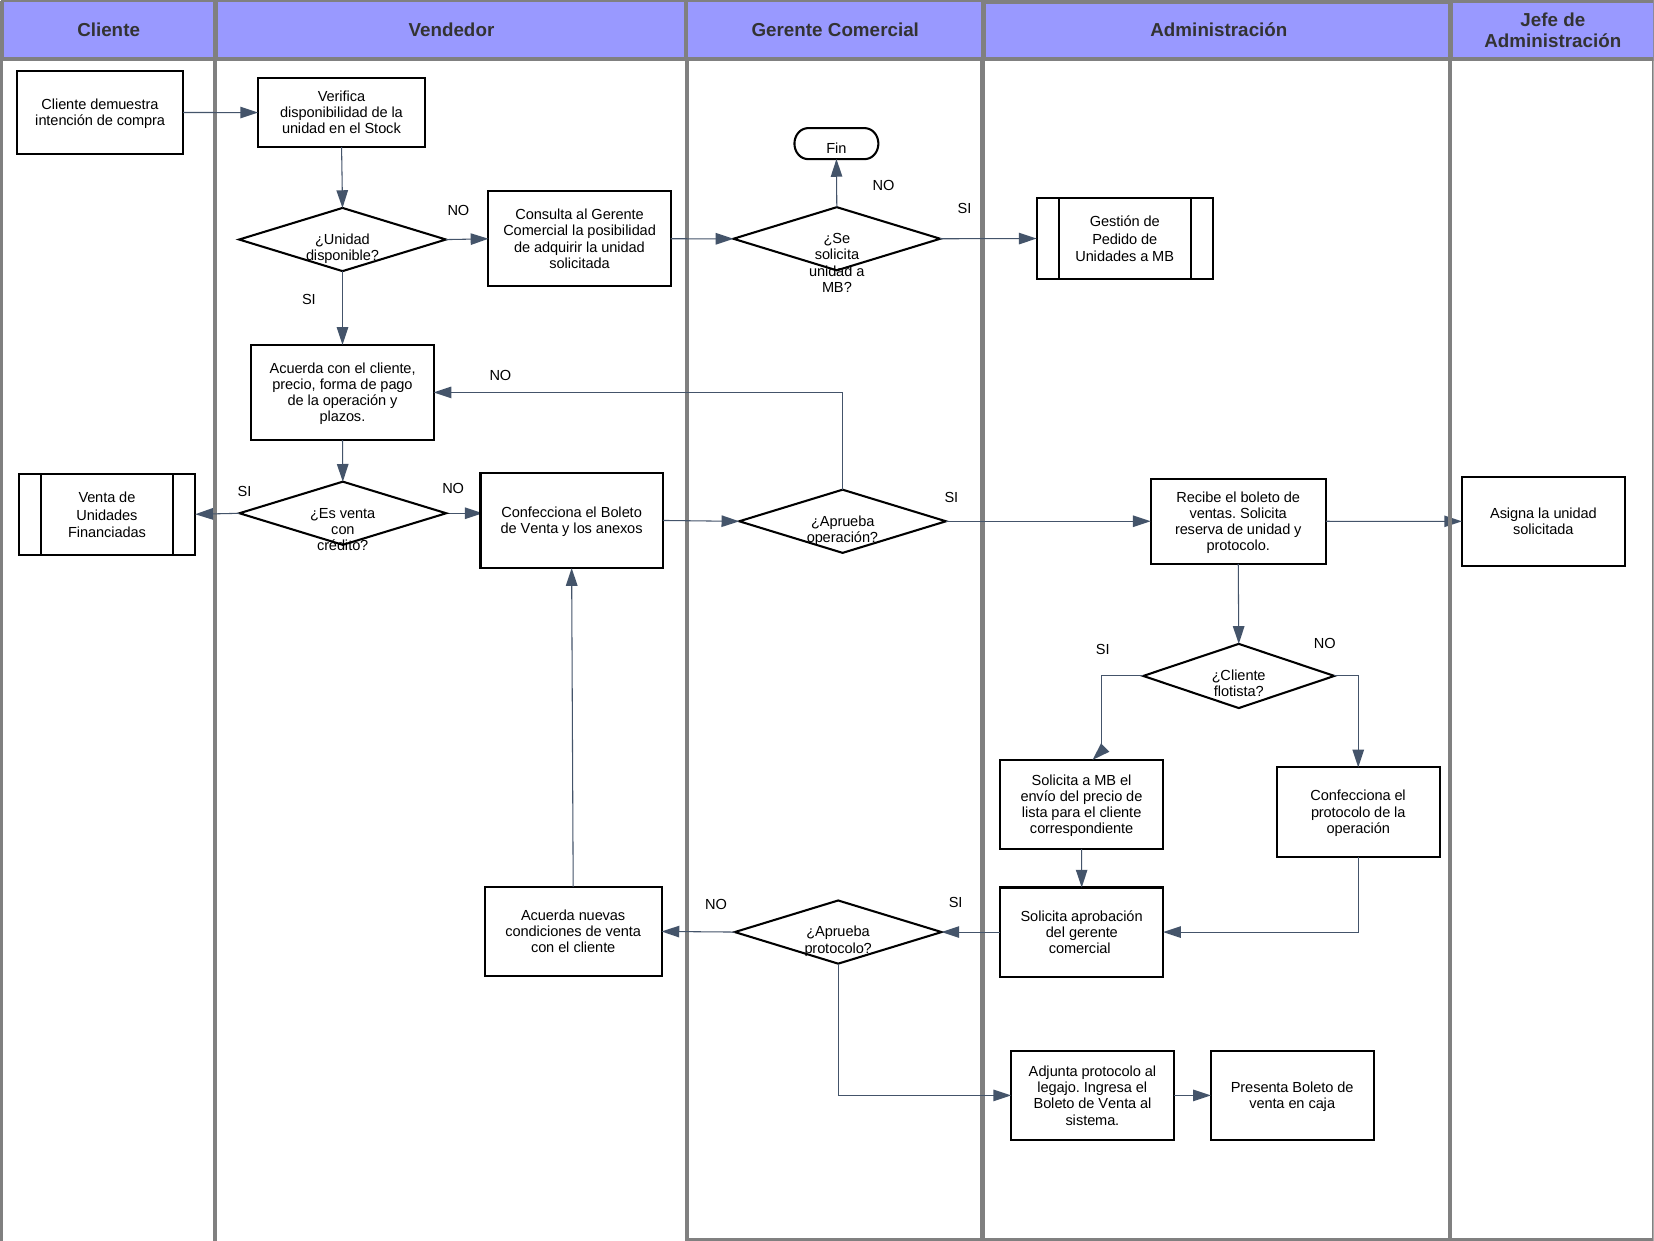

Cliente
Vendedor
Gerente Comercial
Administración
Jefe de Administración
Cliente demuestra intención de compra
Verifica disponibilidad de la unidad en el Stock
Fin
NO
Consulta al Gerente Comercial la posibilidad de adquirir la unidad solicitada
SI
NO
Gestión de Pedido de Unidades a MB
¿Se solicita unidad a MB?
¿Unidad disponible?
SI
Acuerda con el cliente, precio, forma de pago de la operación y plazos.
NO
NO
Confecciona el Boleto de Venta y los anexos
Venta de Unidades Financiadas
SI
Asigna la unidad solicitada
Recibe el boleto de ventas. Solicita reserva de unidad y protocolo.
SI
¿Es venta con crédito?
¿Aprueba operación?
NO
SI
¿Cliente flotista?
Solicita a MB el envío del precio de lista para el cliente correspondiente
Confecciona el protocolo de la operación
Acuerda nuevas condiciones de venta con el cliente
SI
Solicita aprobación del gerente comercial
NO
¿Aprueba protocolo?
Adjunta protocolo al legajo. Ingresa el Boleto de Venta al sistema.
Presenta Boleto de venta en caja